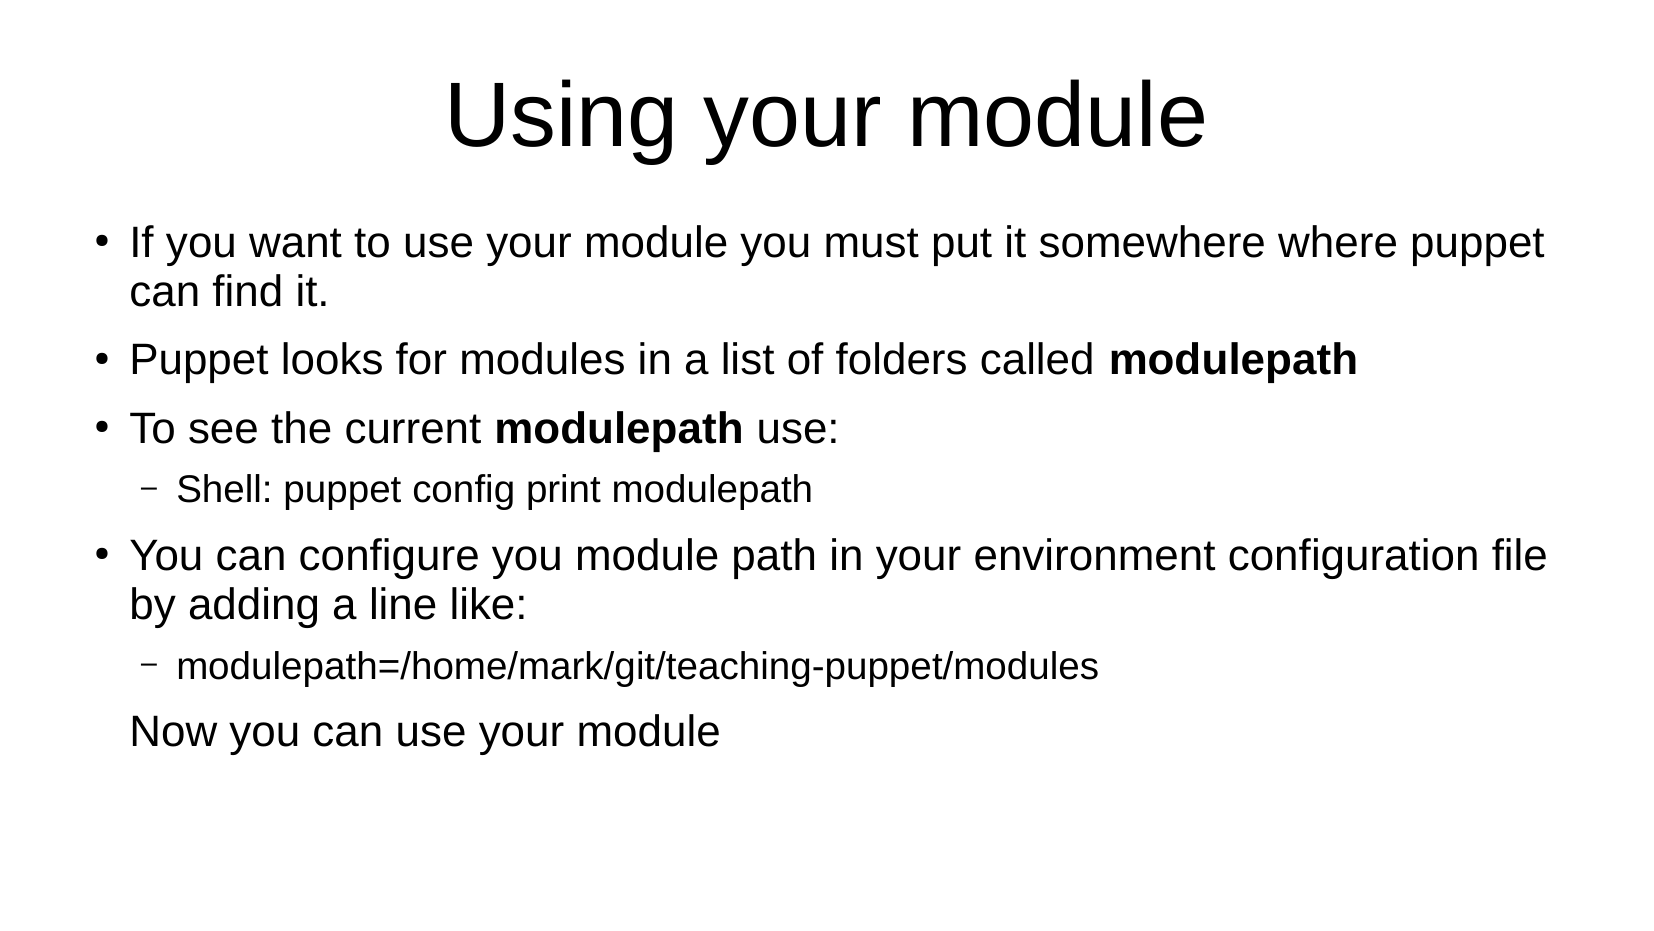

# Using your module
If you want to use your module you must put it somewhere where puppet can find it.
Puppet looks for modules in a list of folders called modulepath
To see the current modulepath use:
Shell: puppet config print modulepath
You can configure you module path in your environment configuration file by adding a line like:
modulepath=/home/mark/git/teaching-puppet/modules
Now you can use your module